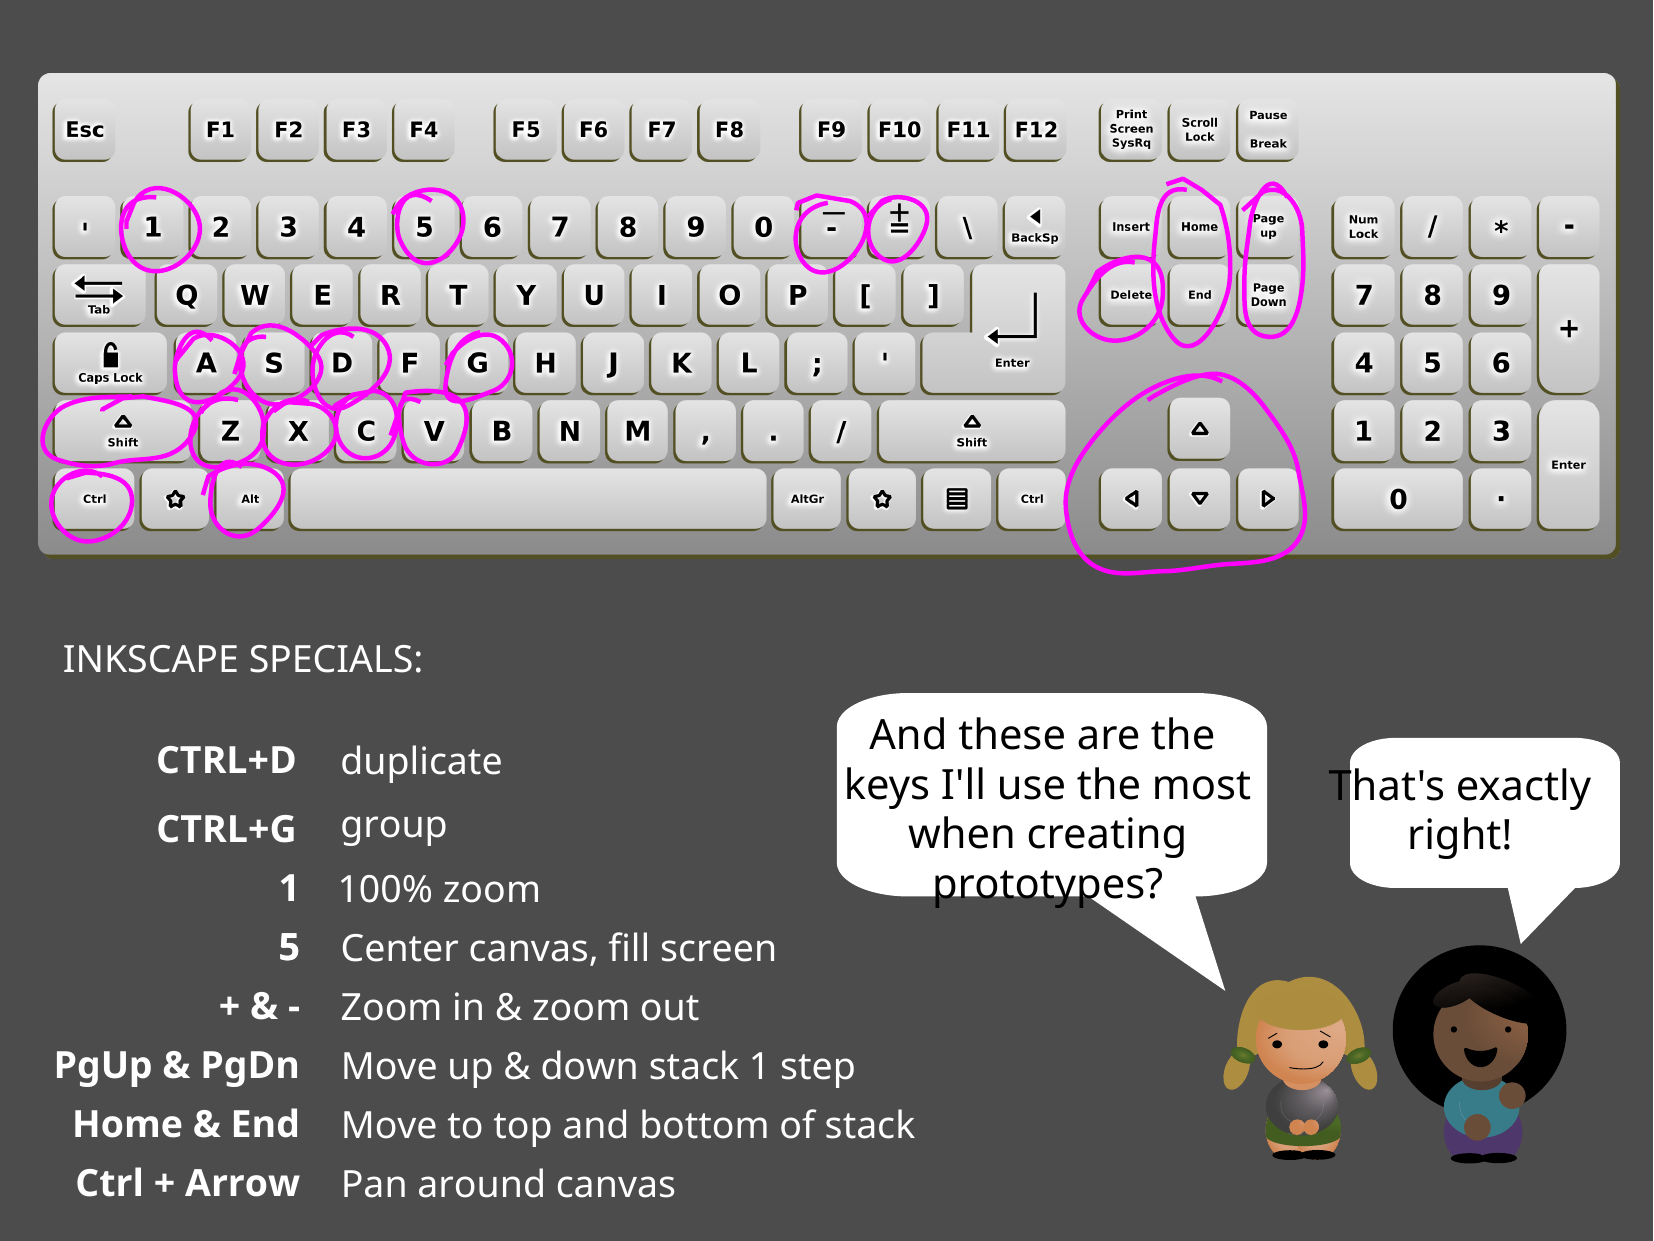

_
+
INKSCAPE SPECIALS:
And these are the
keys I'll use the most
when creating prototypes?
CTRL+D
duplicate
That's exactly
right!
group
# CTRL+G
1
100% zoom
5
5
Center canvas, fill screen
+ & -
Zoom in & zoom out
PgUp & PgDn
Move up & down stack 1 step
Home & End
Move to top and bottom of stack
Ctrl + Arrow
Pan around canvas